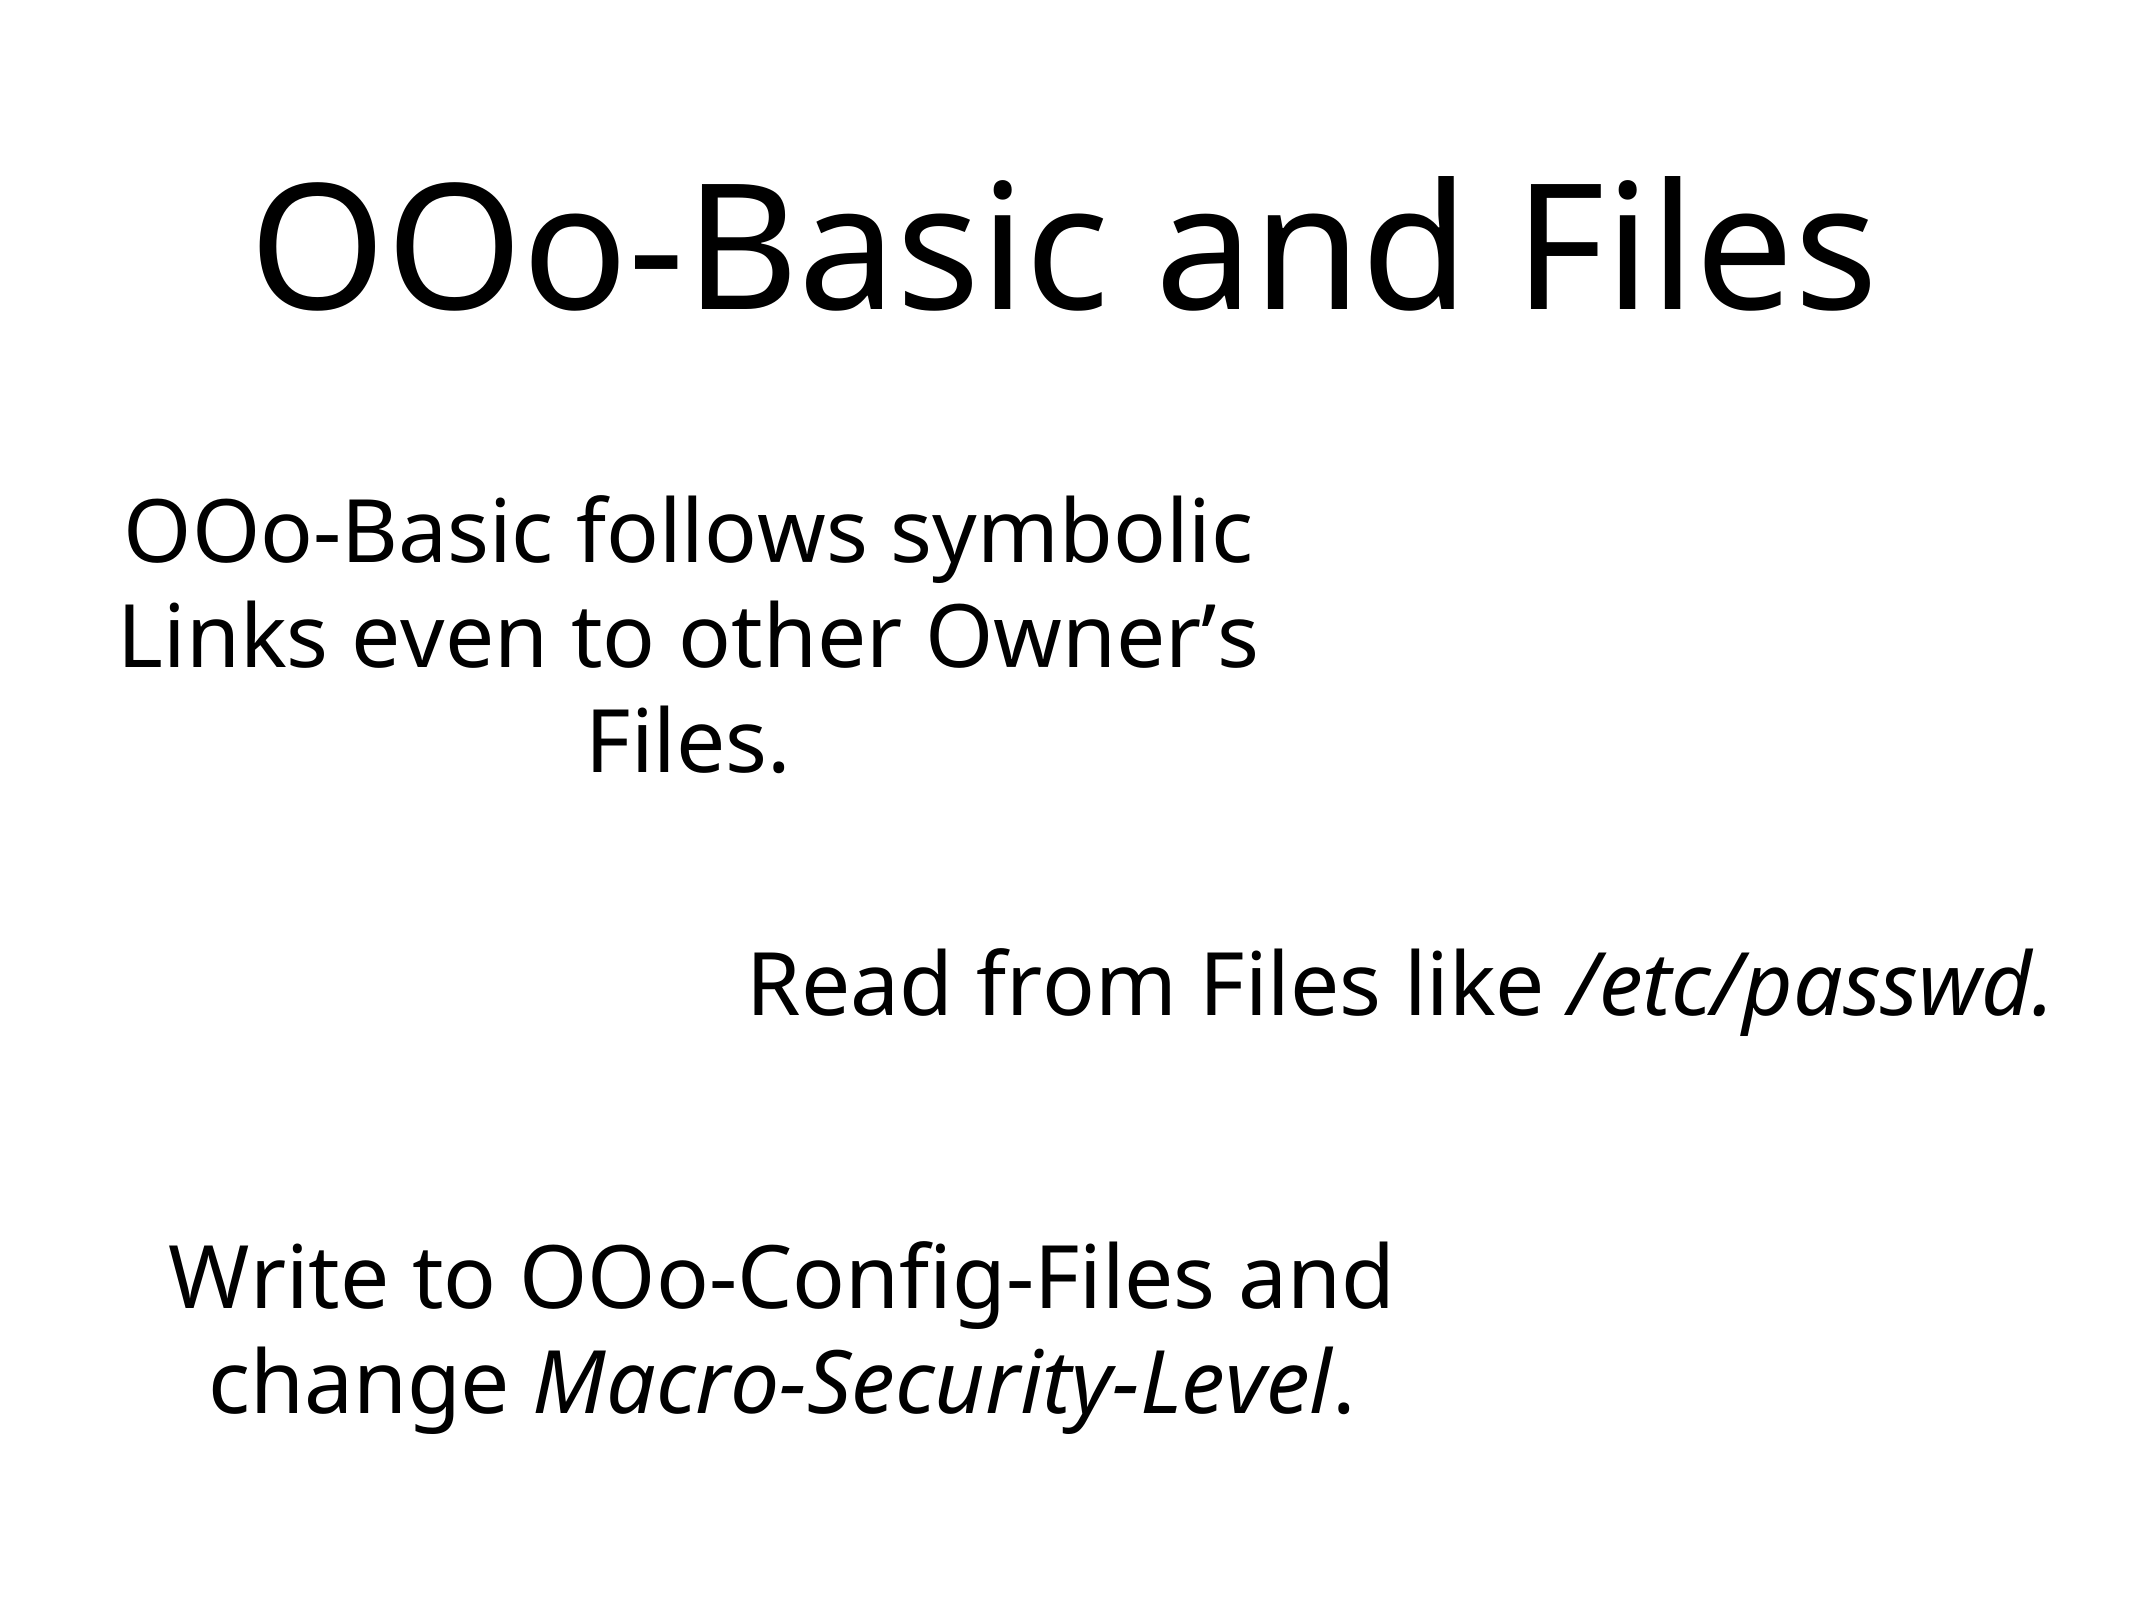

# OOo-Basic and Files
OOo-Basic follows symbolic Links even to other Owner’s Files.
Read from Files like /etc/passwd.
Write to OOo-Config-Files and change Macro-Security-Level.